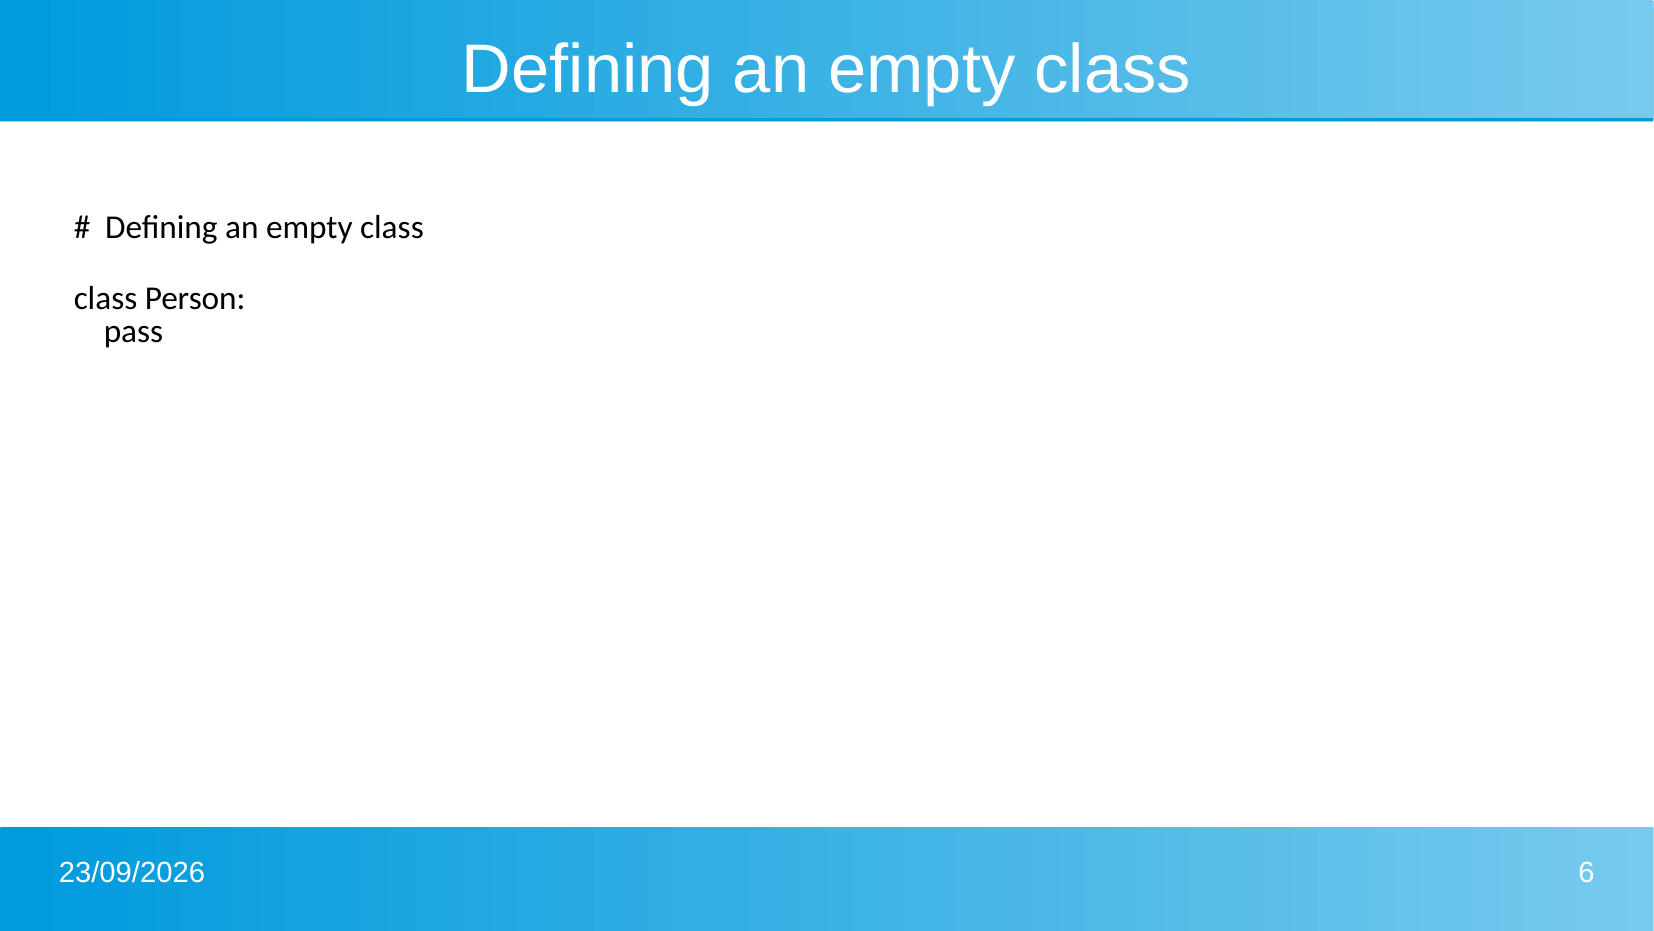

# Defining an empty class
# Defining an empty class
class Person:
 pass
6